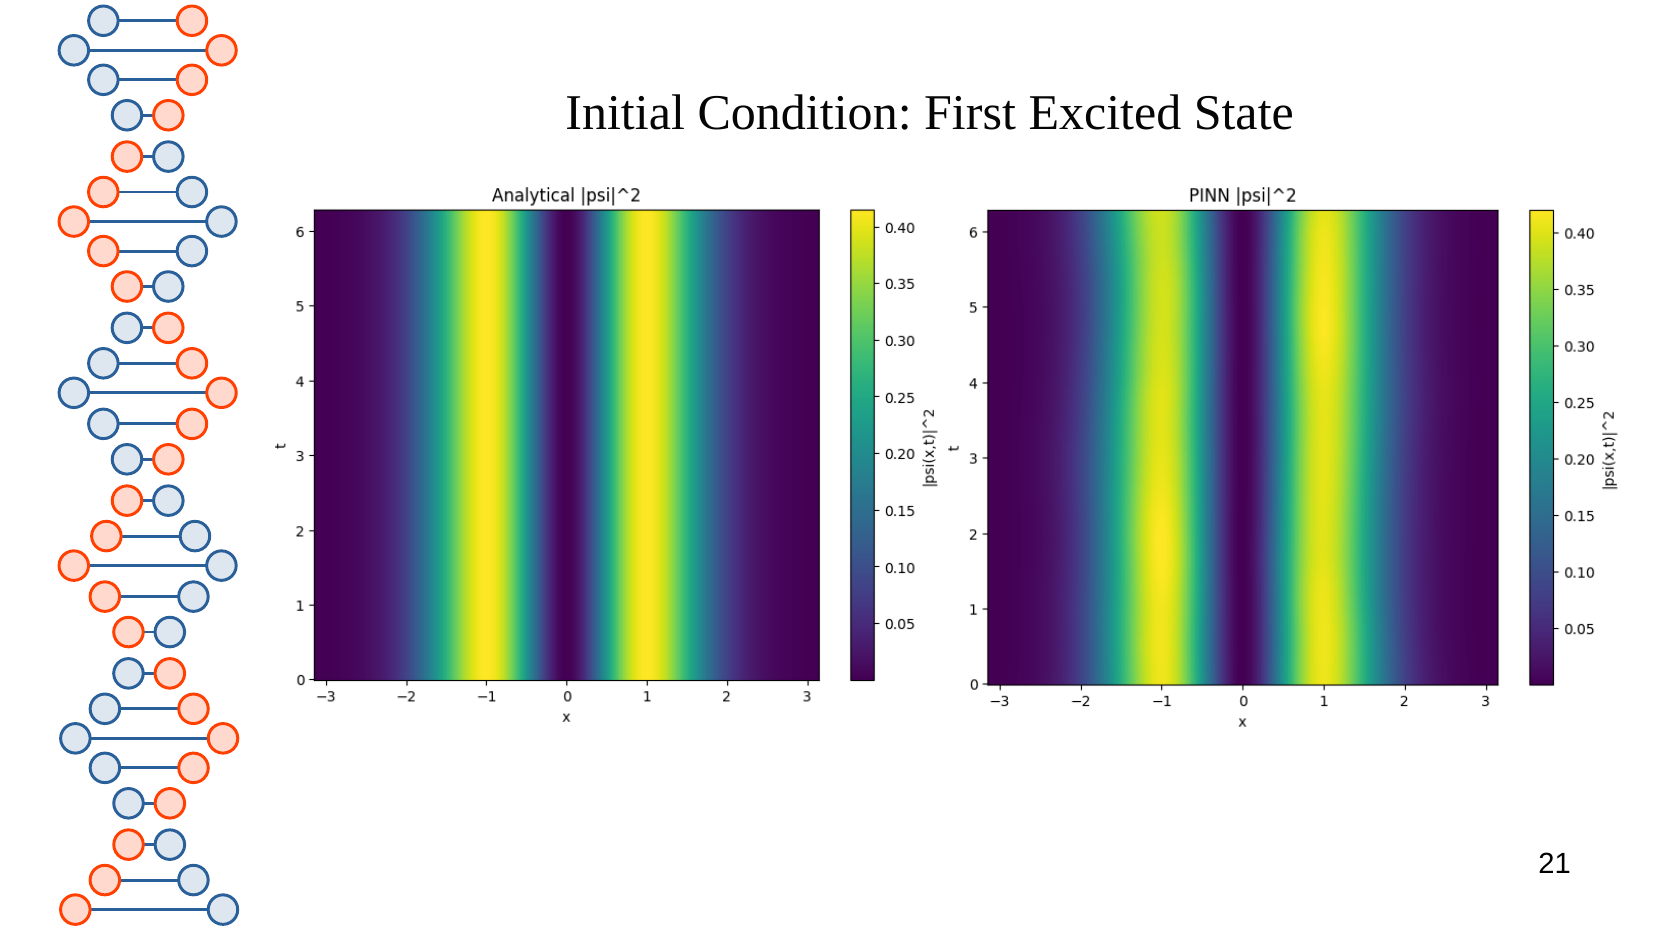

# Initial Condition: First Excited State
21